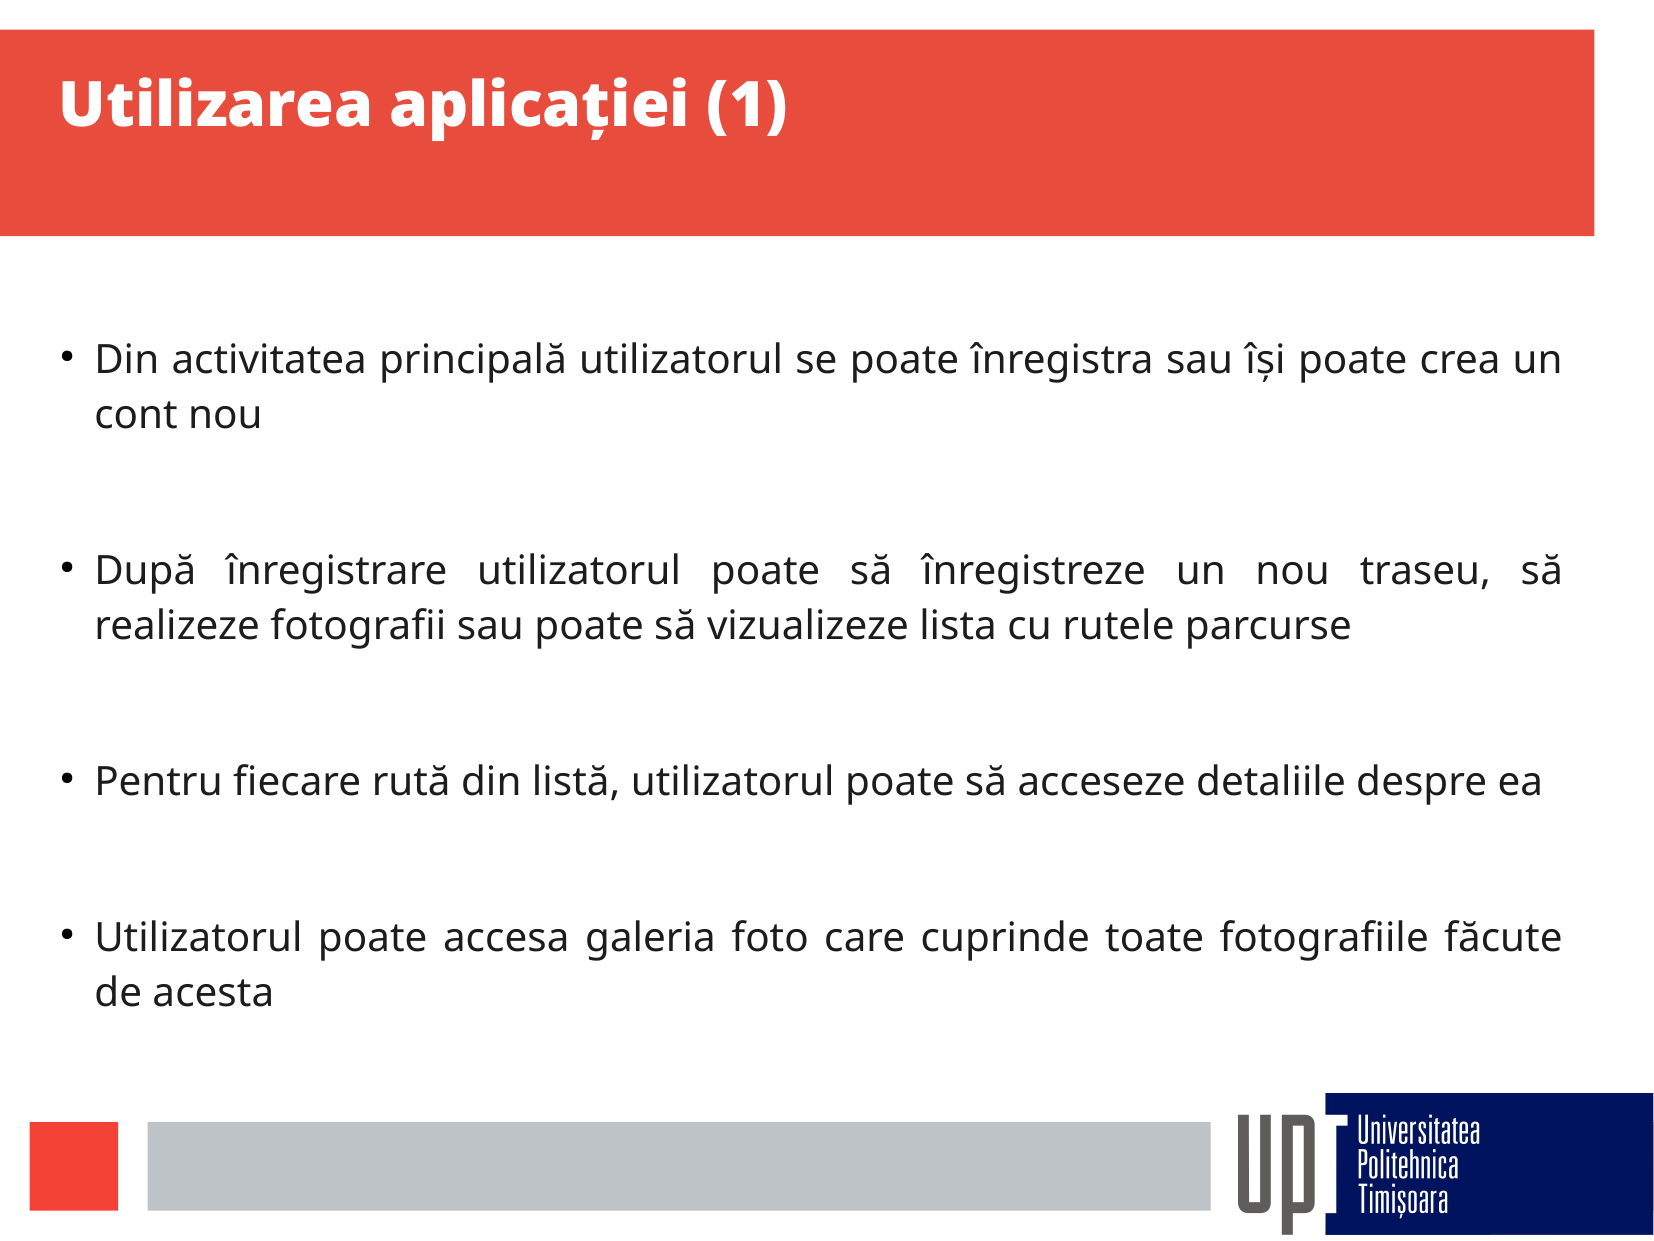

# Utilizarea aplicației (1)
Din activitatea principală utilizatorul se poate înregistra sau își poate crea un cont nou
După înregistrare utilizatorul poate să înregistreze un nou traseu, să realizeze fotografii sau poate să vizualizeze lista cu rutele parcurse
Pentru fiecare rută din listă, utilizatorul poate să acceseze detaliile despre ea
Utilizatorul poate accesa galeria foto care cuprinde toate fotografiile făcute de acesta